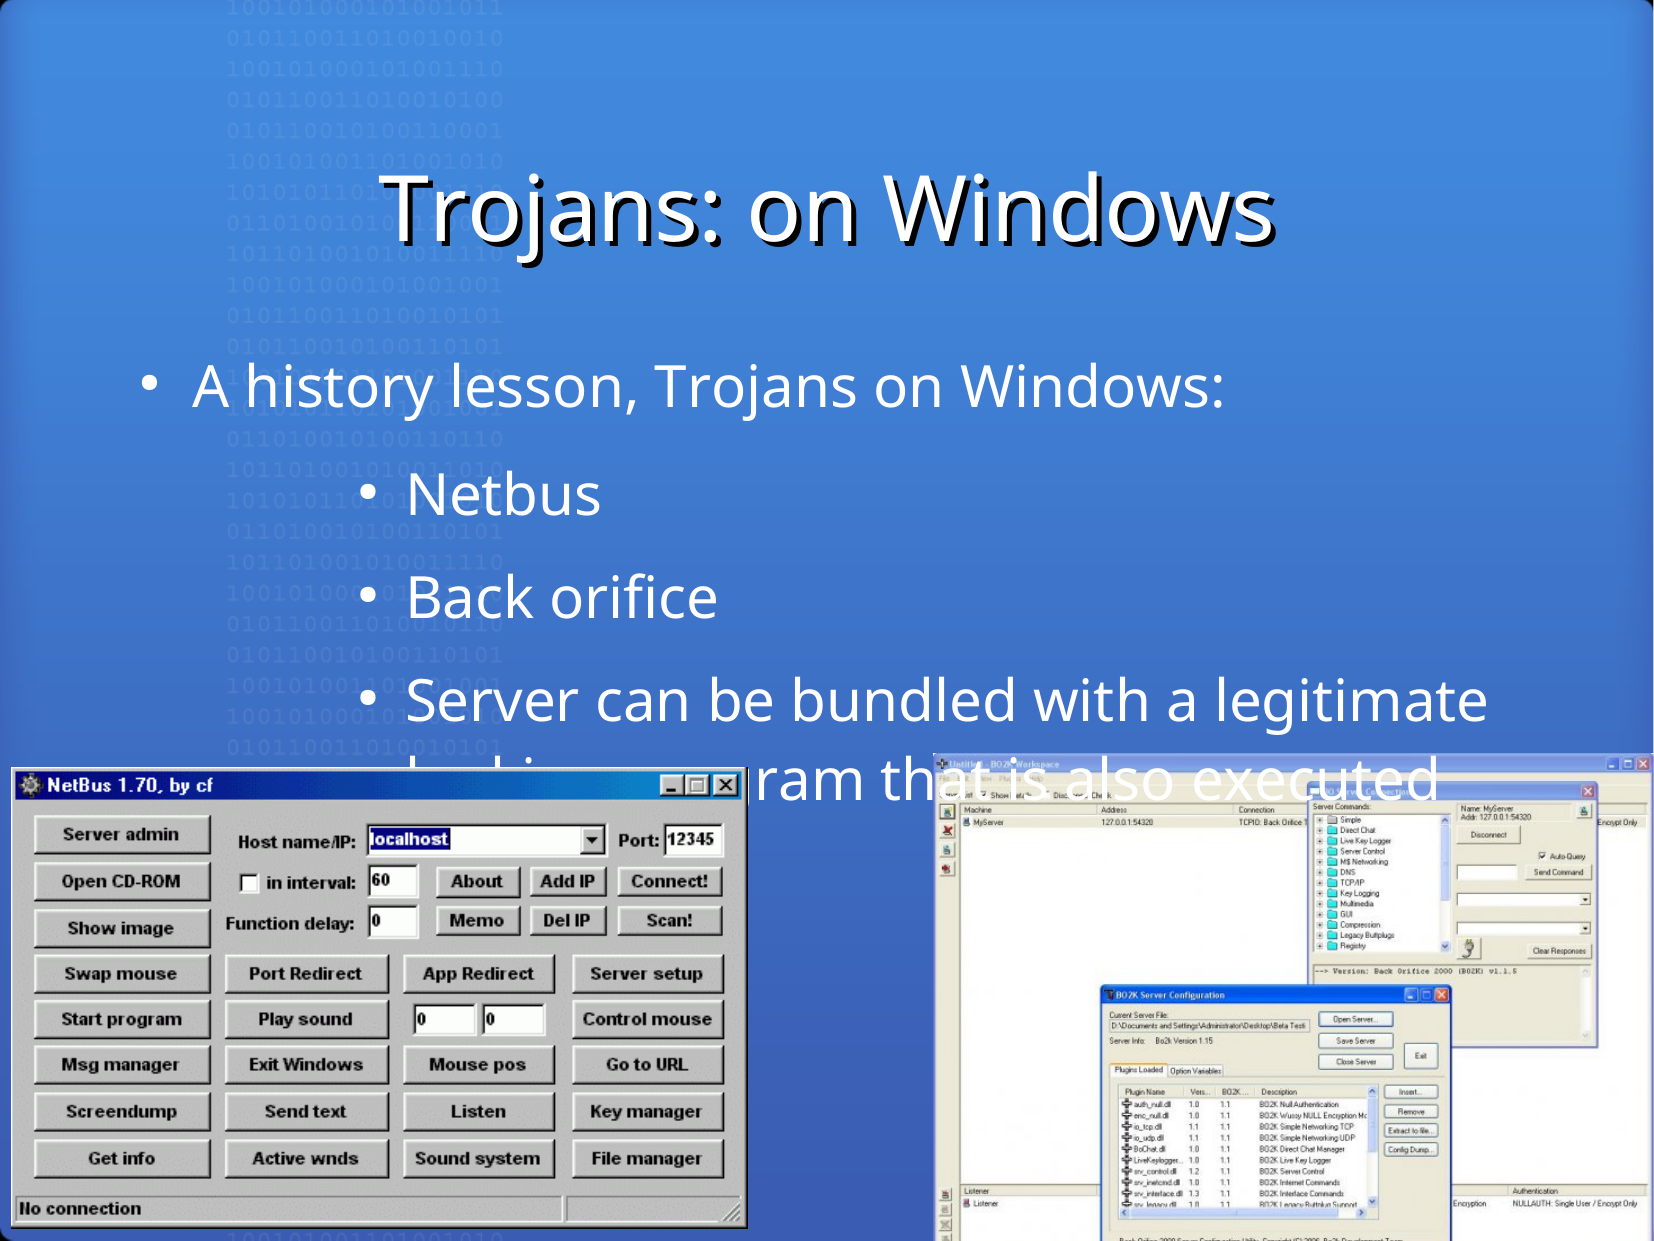

# Trojans: on Windows
A history lesson, Trojans on Windows:
Netbus
Back orifice
Server can be bundled with a legitimate looking program that is also executed